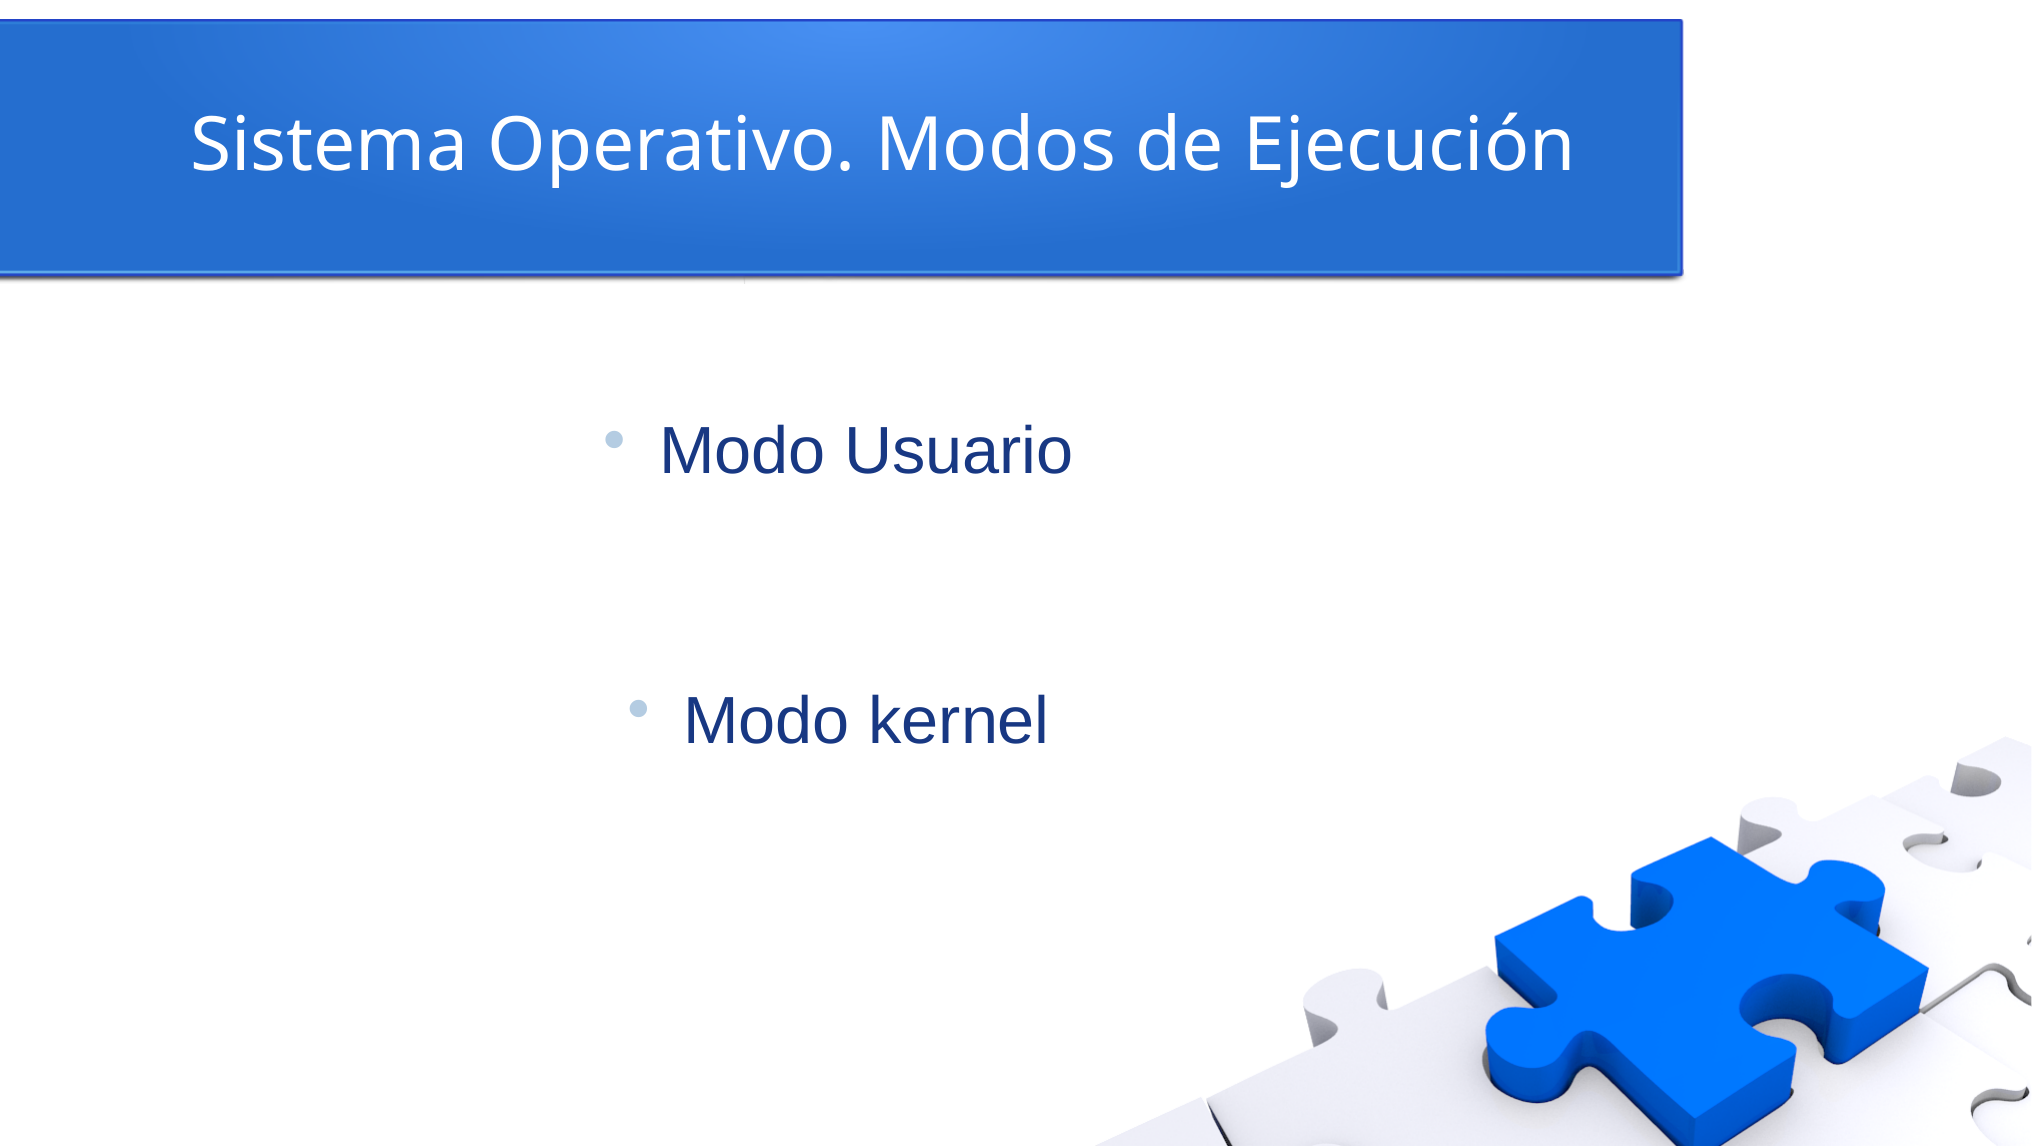

# Sistema Operativo. Modos de Ejecución
Modo Usuario
Modo kernel